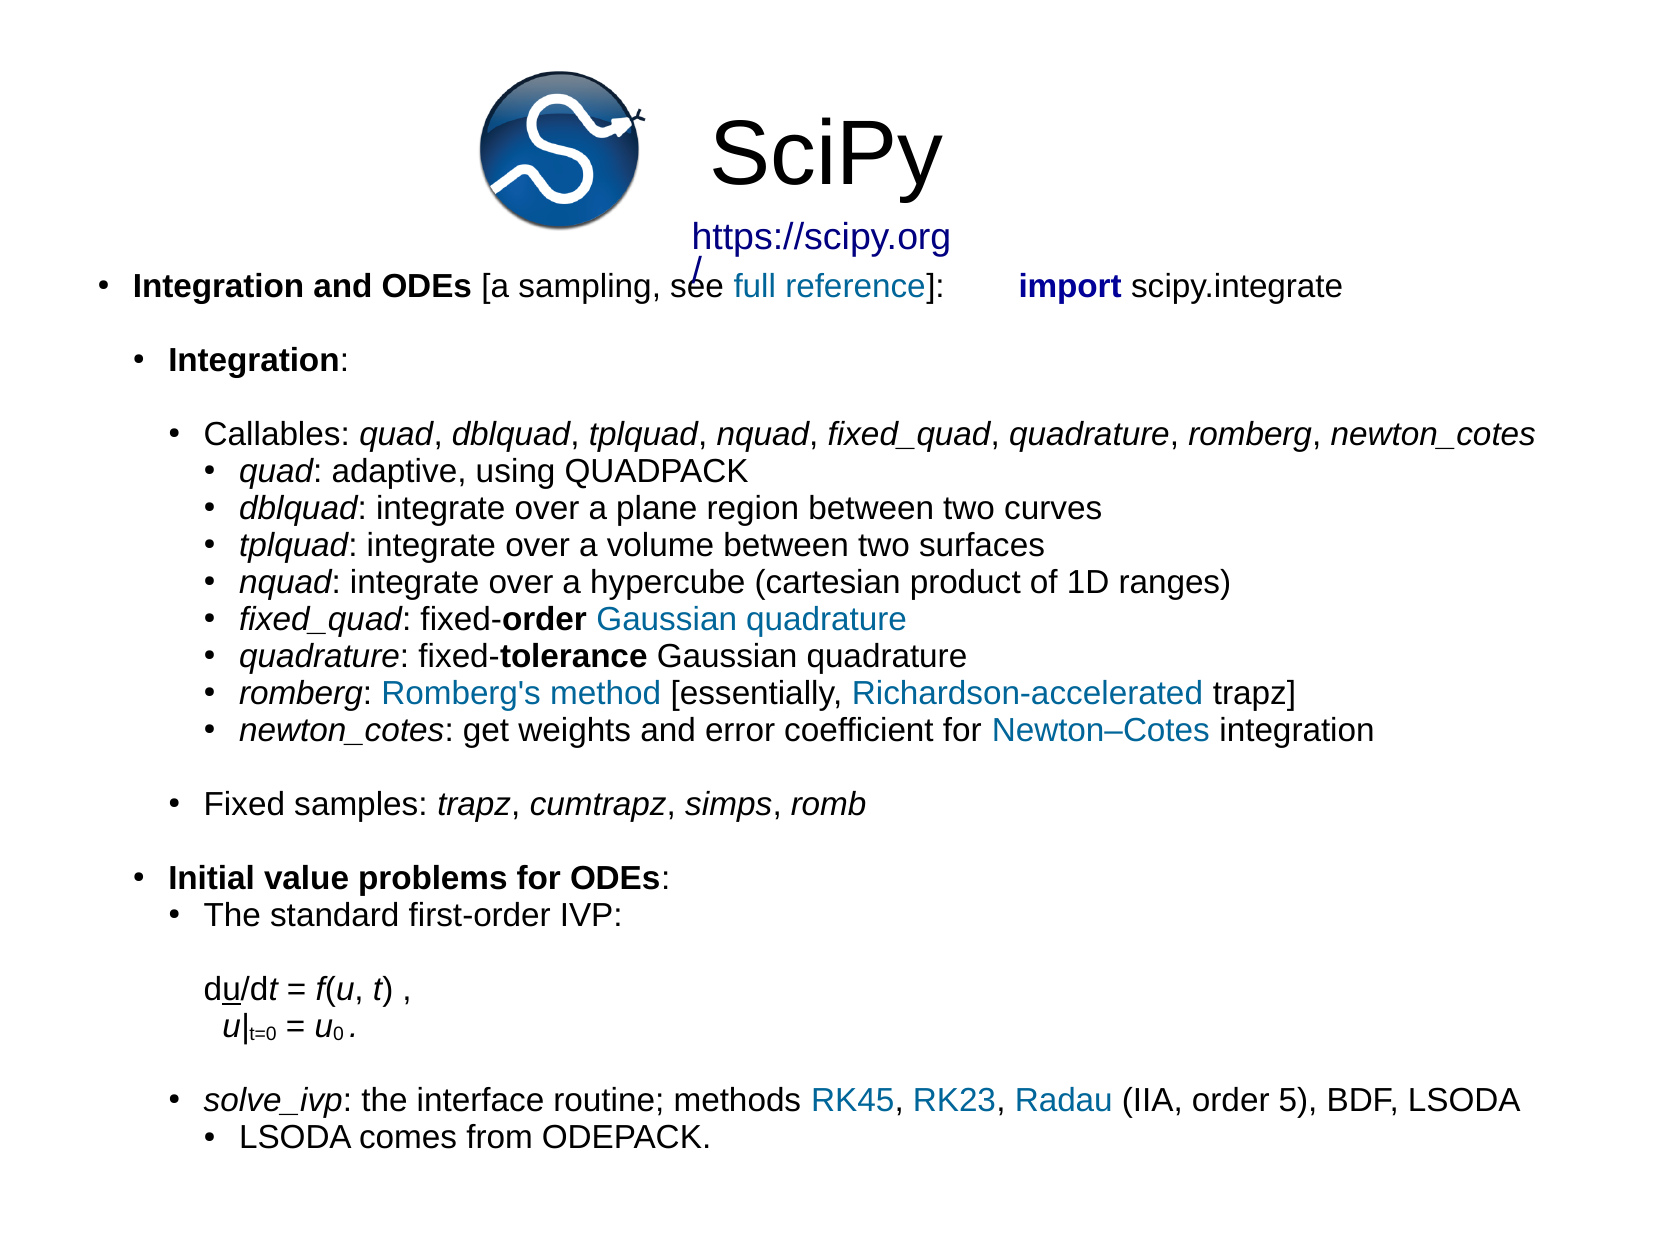

# SciPy
https://scipy.org/
Integration and ODEs [a sampling, see full reference]: import scipy.integrate
Integration:
Callables: quad, dblquad, tplquad, nquad, fixed_quad, quadrature, romberg, newton_cotes
quad: adaptive, using QUADPACK
dblquad: integrate over a plane region between two curves
tplquad: integrate over a volume between two surfaces
nquad: integrate over a hypercube (cartesian product of 1D ranges)
fixed_quad: fixed-order Gaussian quadrature
quadrature: fixed-tolerance Gaussian quadrature
romberg: Romberg's method [essentially, Richardson-accelerated trapz]
newton_cotes: get weights and error coefficient for Newton–Cotes integration
Fixed samples: trapz, cumtrapz, simps, romb
Initial value problems for ODEs:
The standard first-order IVP:
du/dt = f(u, t) ,
 u|t=0 = u0 .
solve_ivp: the interface routine; methods RK45, RK23, Radau (IIA, order 5), BDF, LSODA
LSODA comes from ODEPACK.